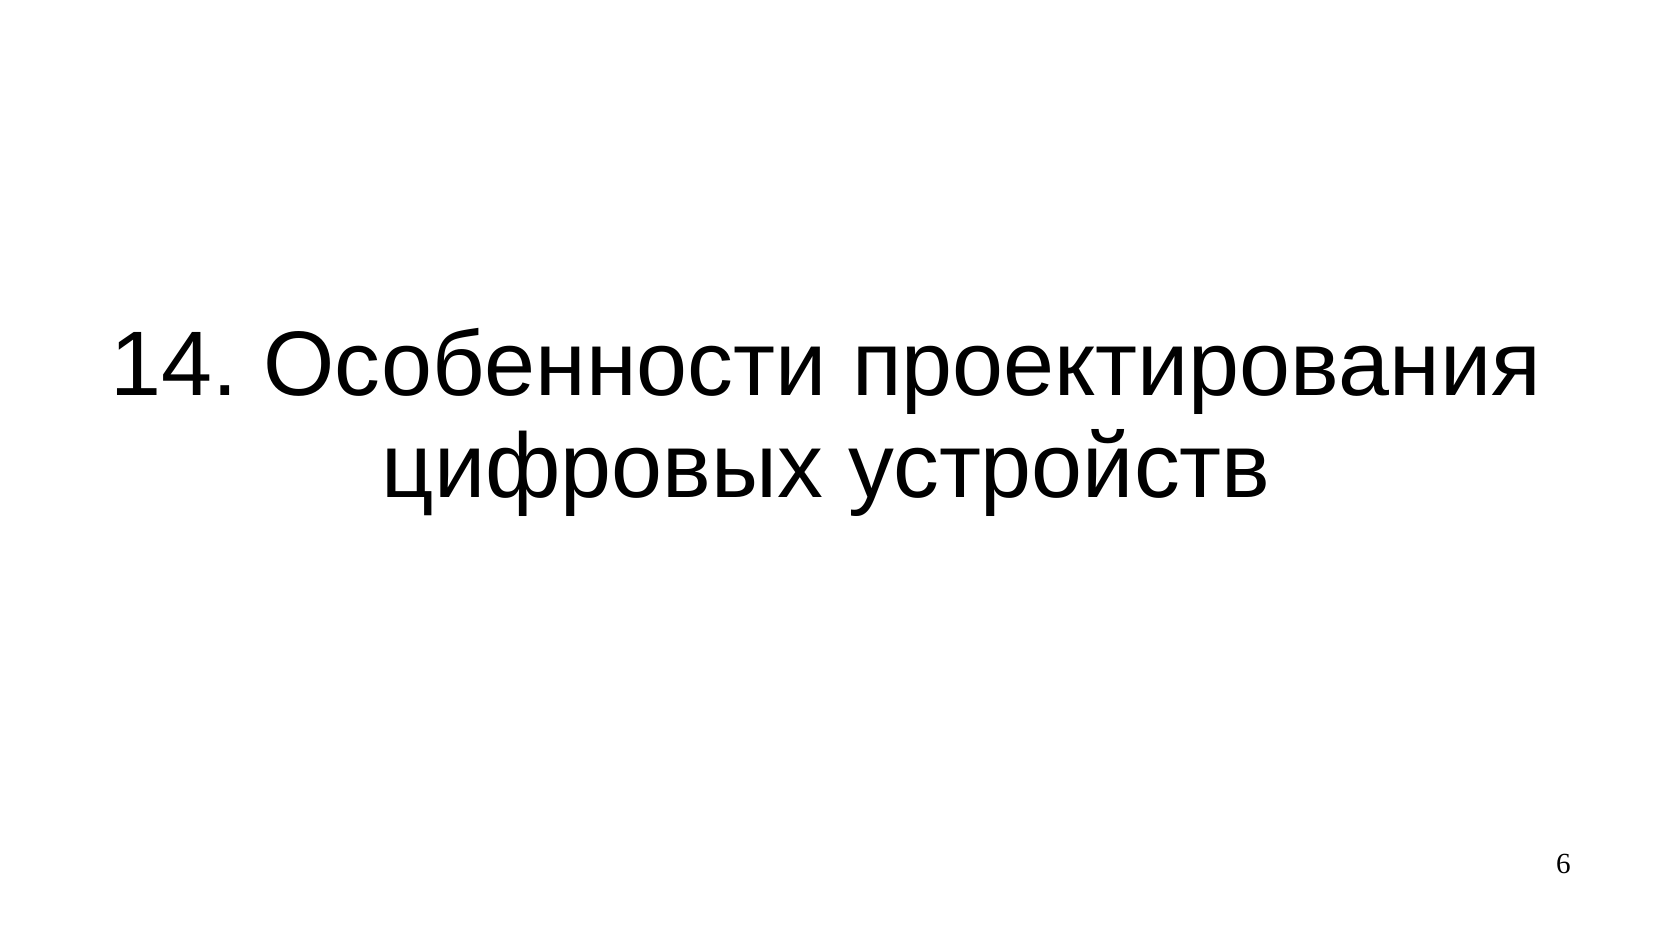

# 14. Особенности проектирования цифровых устройств
6